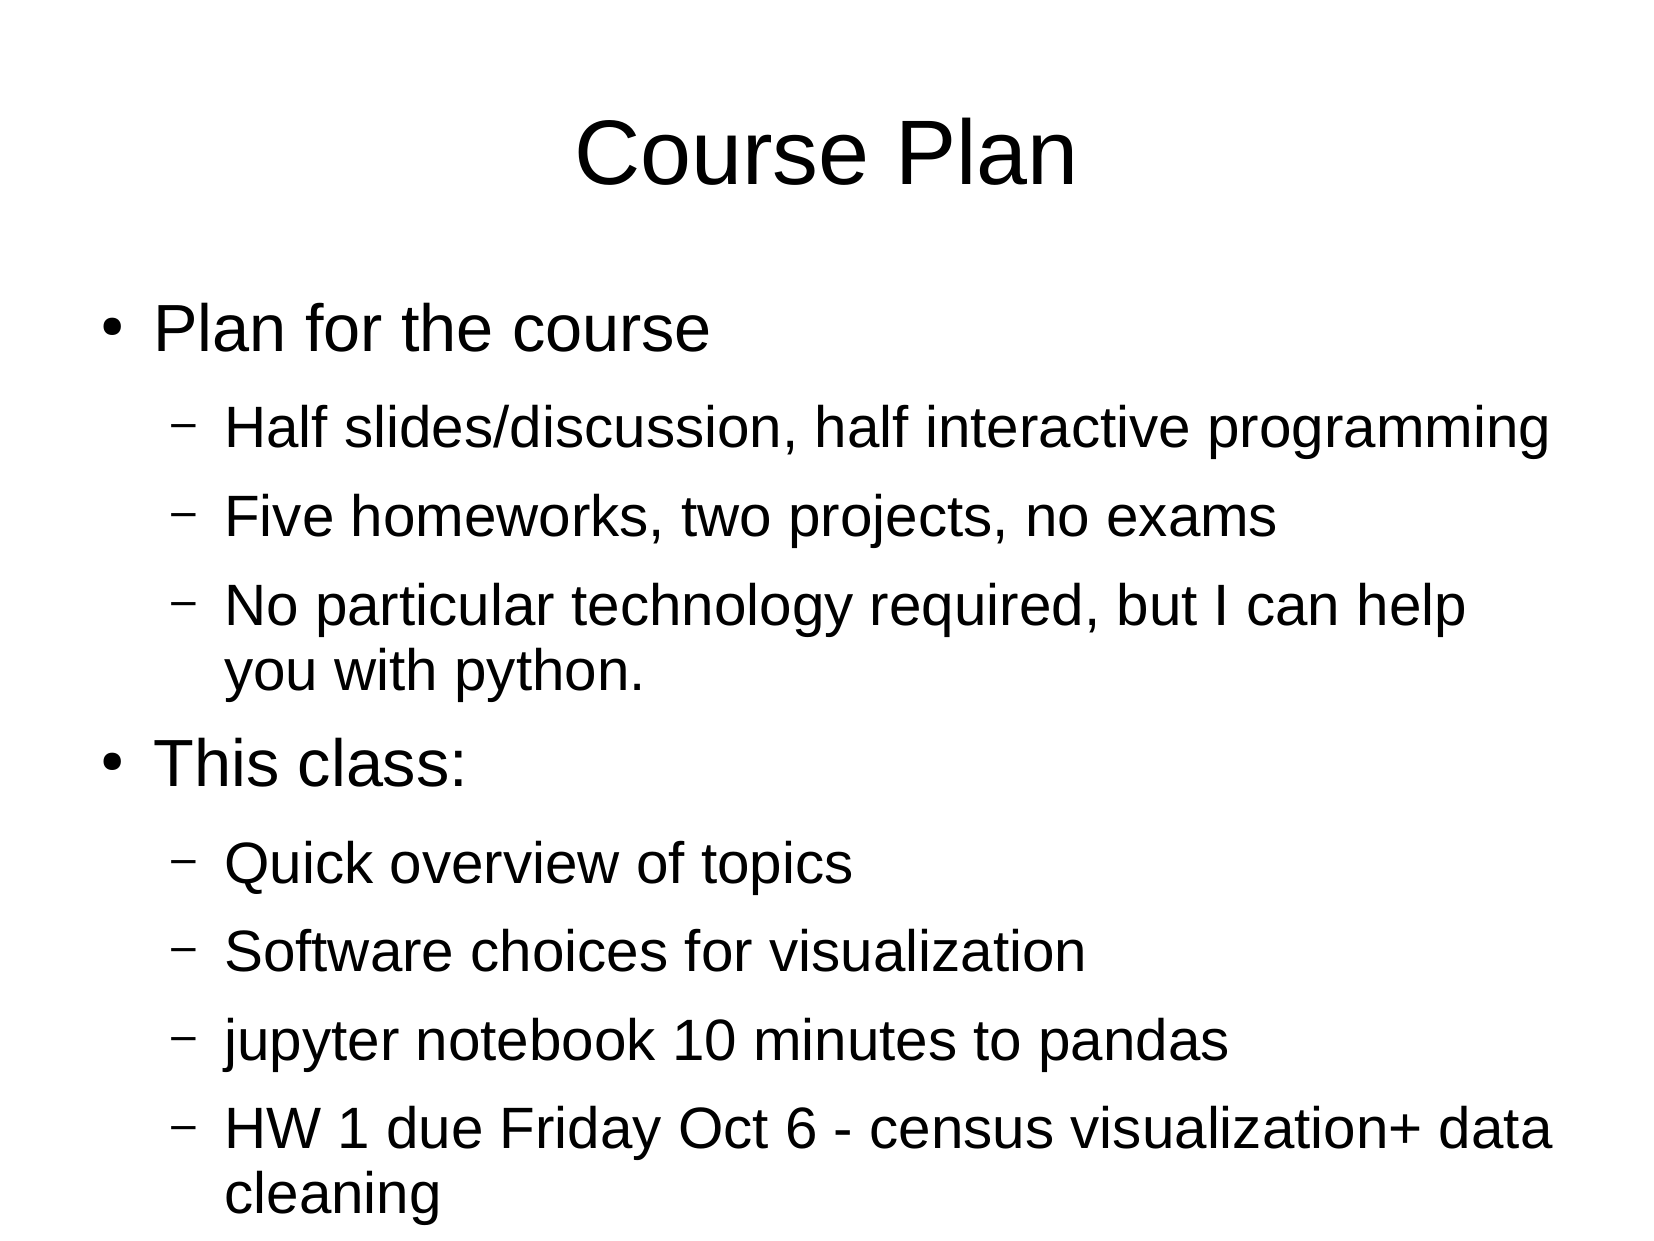

# Course Plan
Plan for the course
Half slides/discussion, half interactive programming
Five homeworks, two projects, no exams
No particular technology required, but I can help you with python.
This class:
Quick overview of topics
Software choices for visualization
jupyter notebook 10 minutes to pandas
HW 1 due Friday Oct 6 - census visualization+ data cleaning